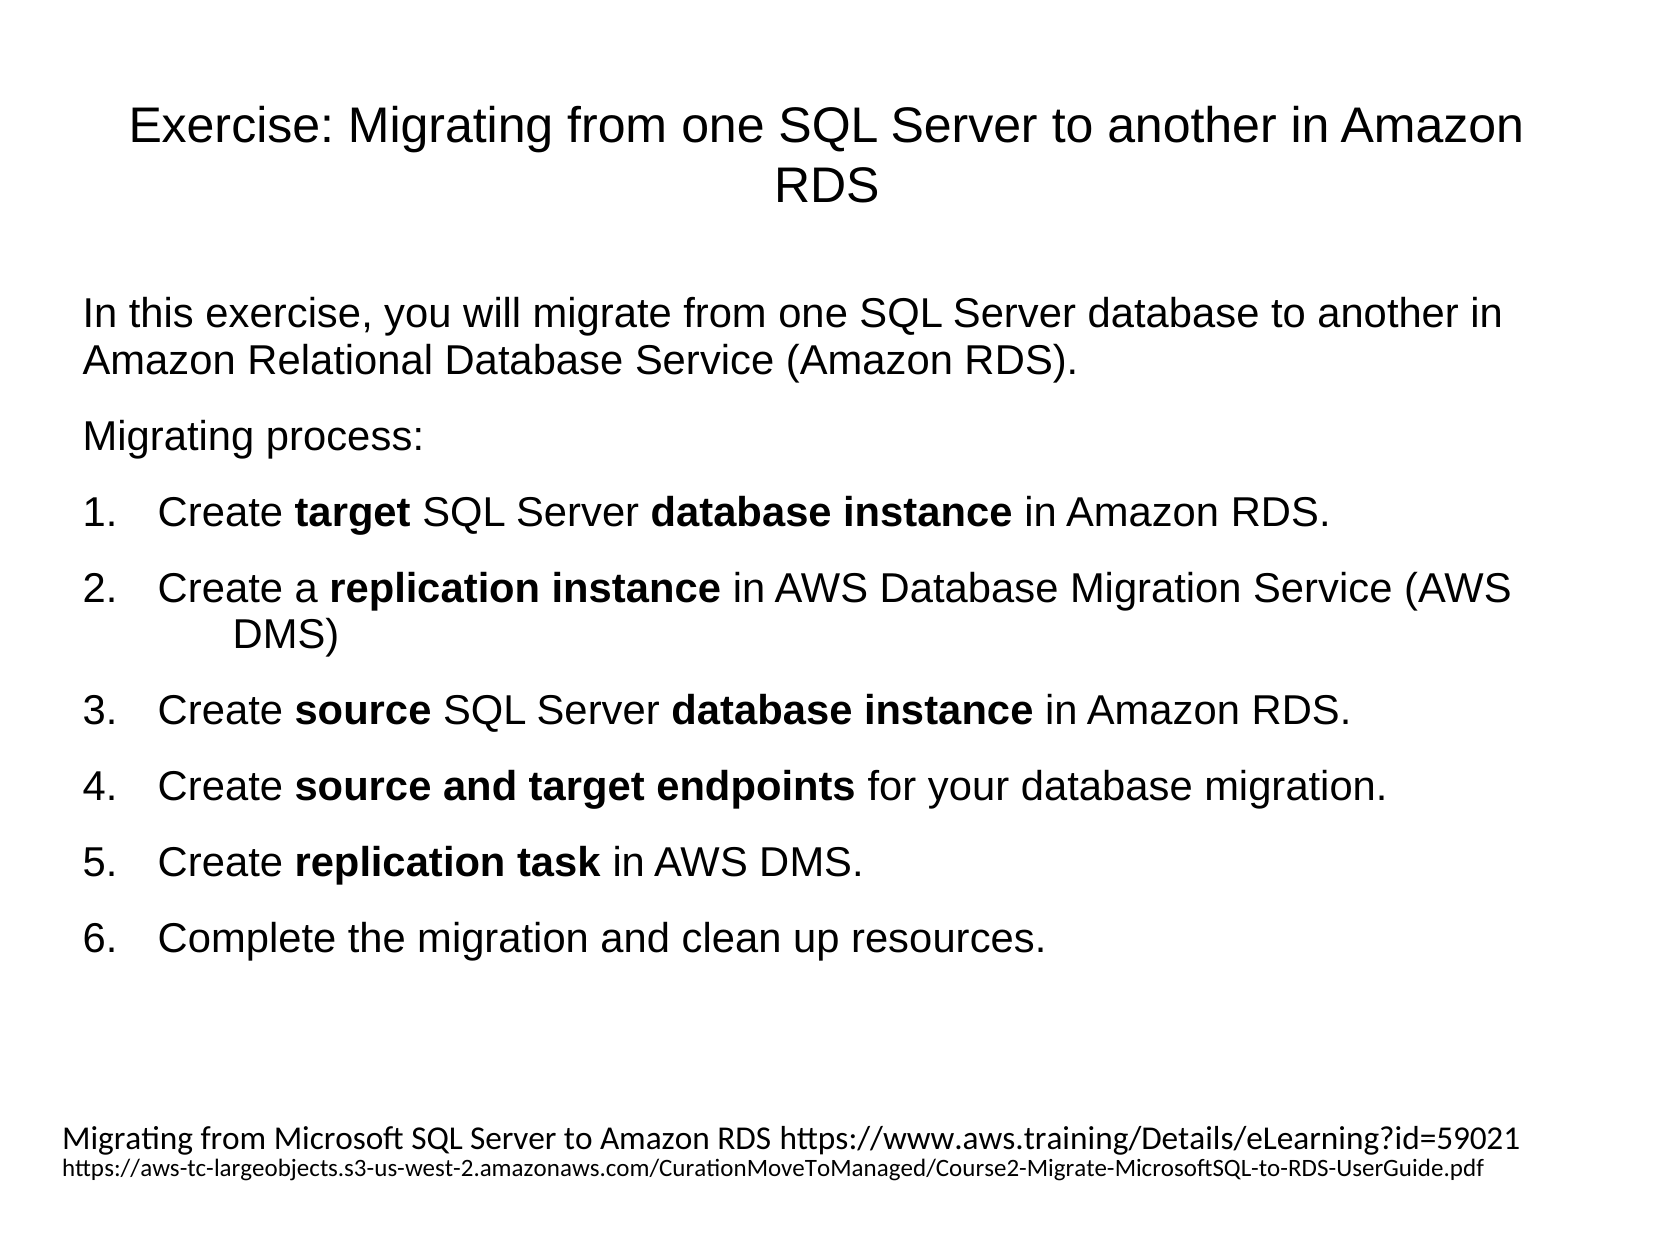

# Exercise: Migrating from one SQL Server to another in Amazon RDS
In this exercise, you will migrate from one SQL Server database to another in Amazon Relational Database Service (Amazon RDS).
Migrating process:
Create target SQL Server database instance in Amazon RDS.
Create a replication instance in AWS Database Migration Service (AWS DMS)
Create source SQL Server database instance in Amazon RDS.
Create source and target endpoints for your database migration.
Create replication task in AWS DMS.
Complete the migration and clean up resources.
Migrating from Microsoft SQL Server to Amazon RDS https://www.aws.training/Details/eLearning?id=59021
https://aws-tc-largeobjects.s3-us-west-2.amazonaws.com/CurationMoveToManaged/Course2-Migrate-MicrosoftSQL-to-RDS-UserGuide.pdf